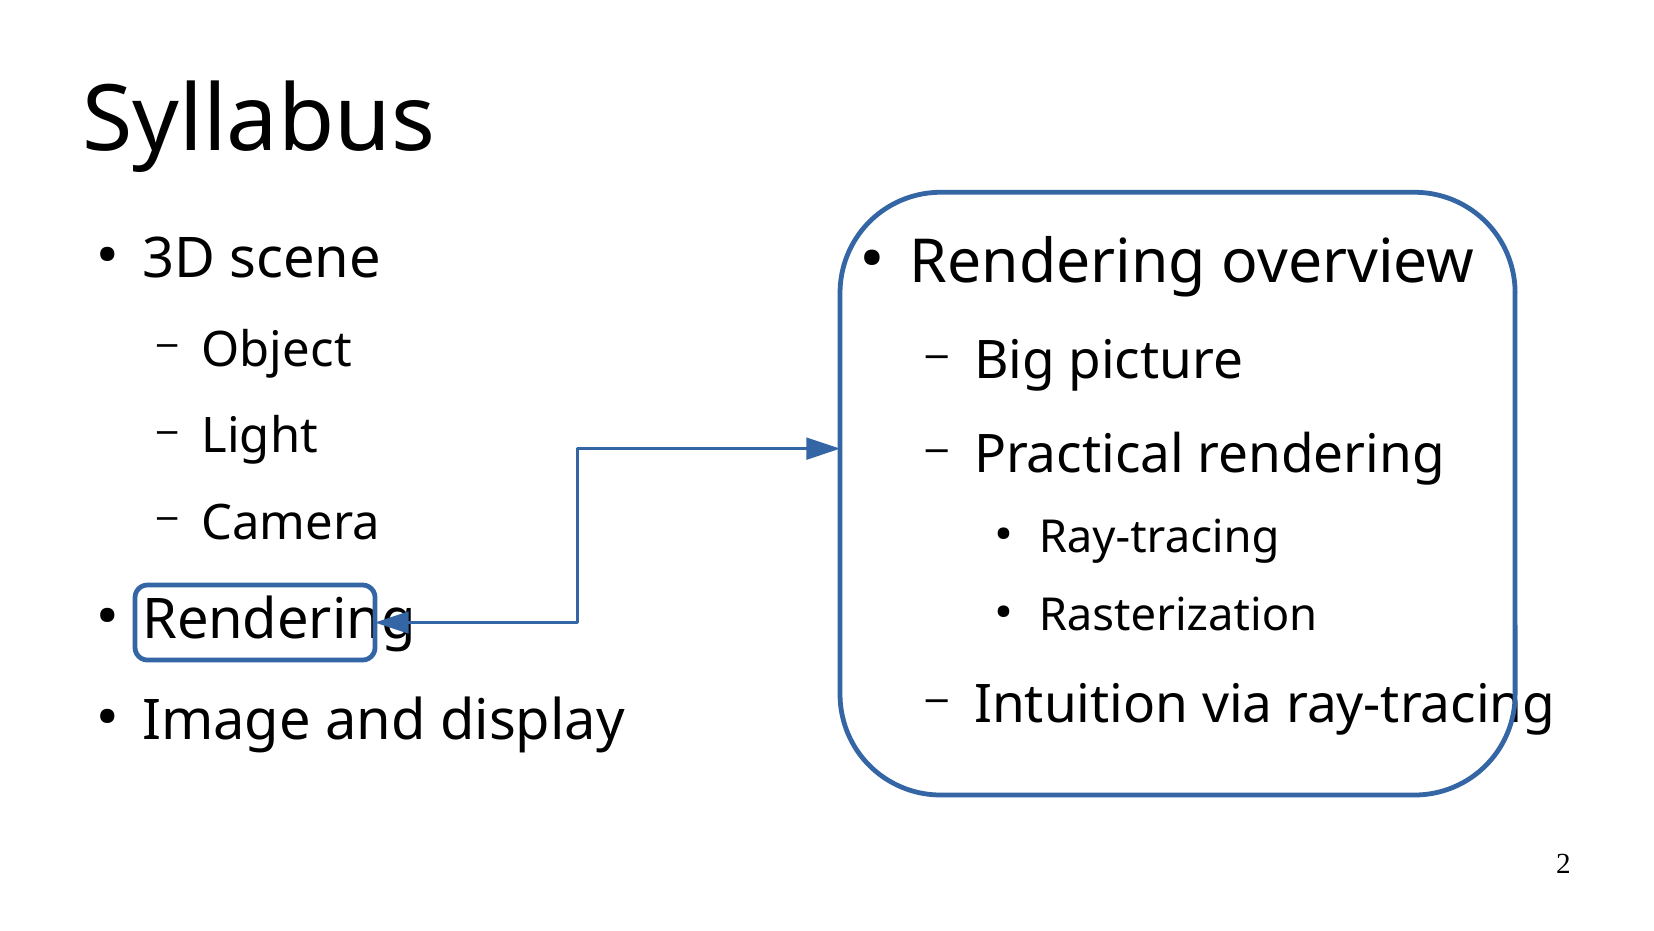

# Syllabus
3D scene
Object
Light
Camera
Rendering
Image and display
Rendering overview
Big picture
Practical rendering
Ray-tracing
Rasterization
Intuition via ray-tracing
2